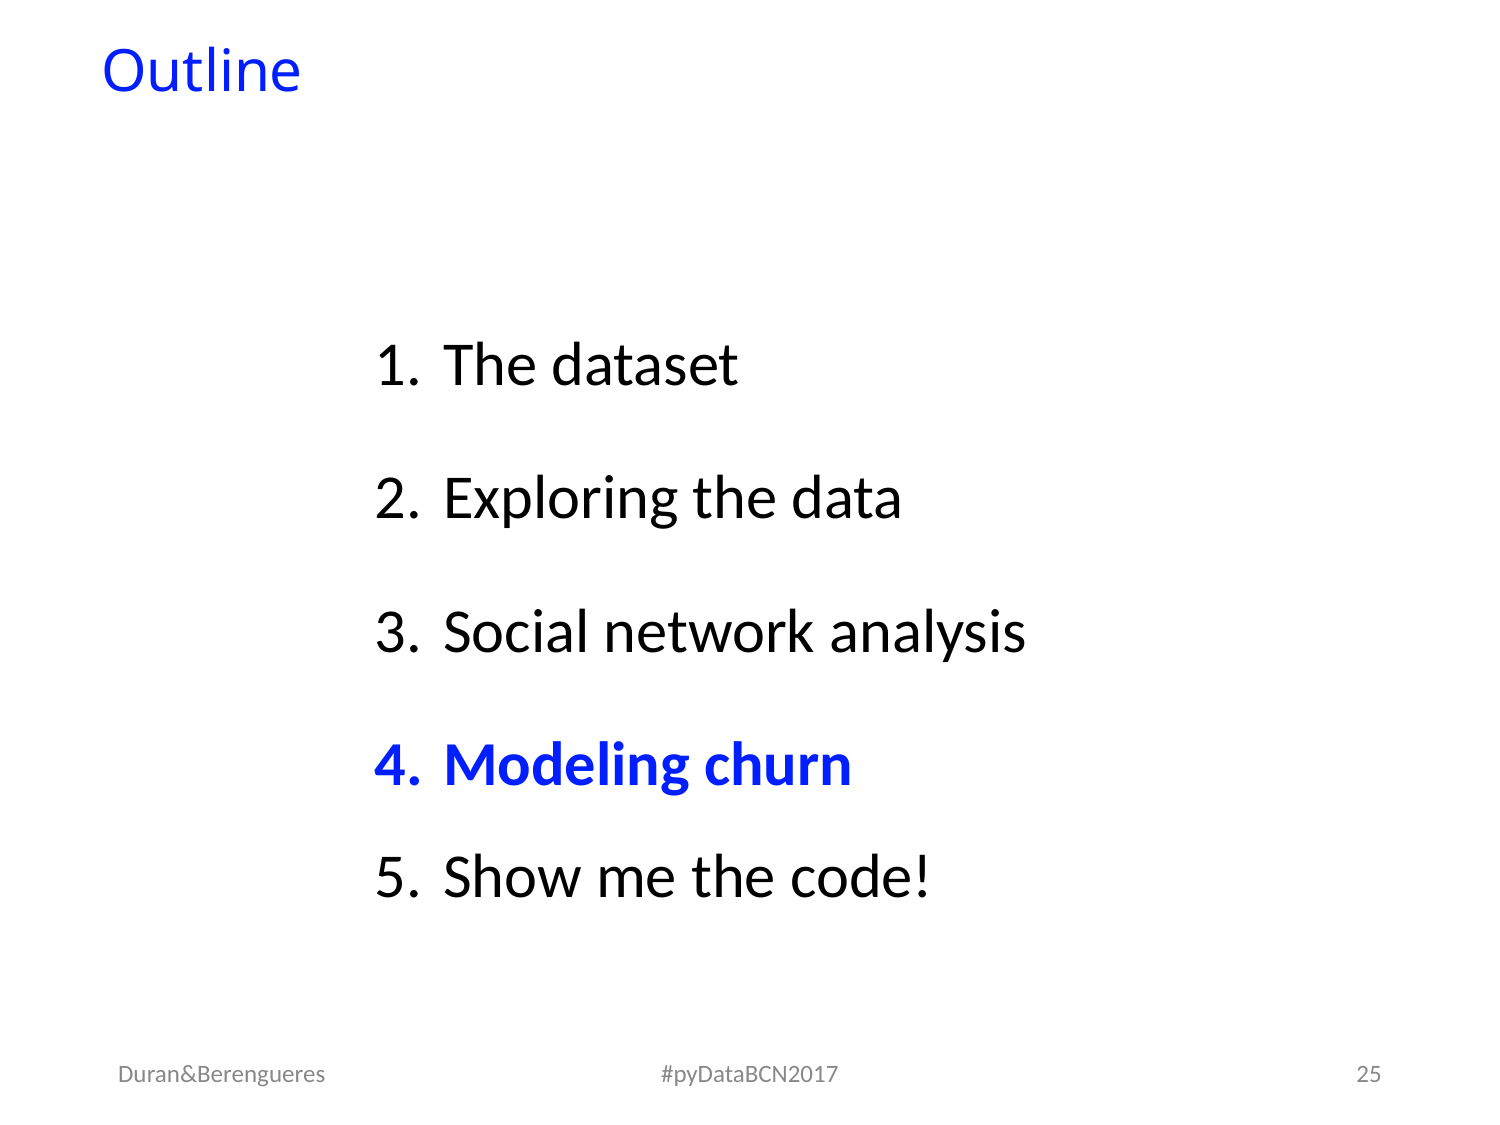

# Outline
The dataset
Exploring the data
Social network analysis
Modeling churn
Show me the code!
Duran&Berengueres
#pyDataBCN2017